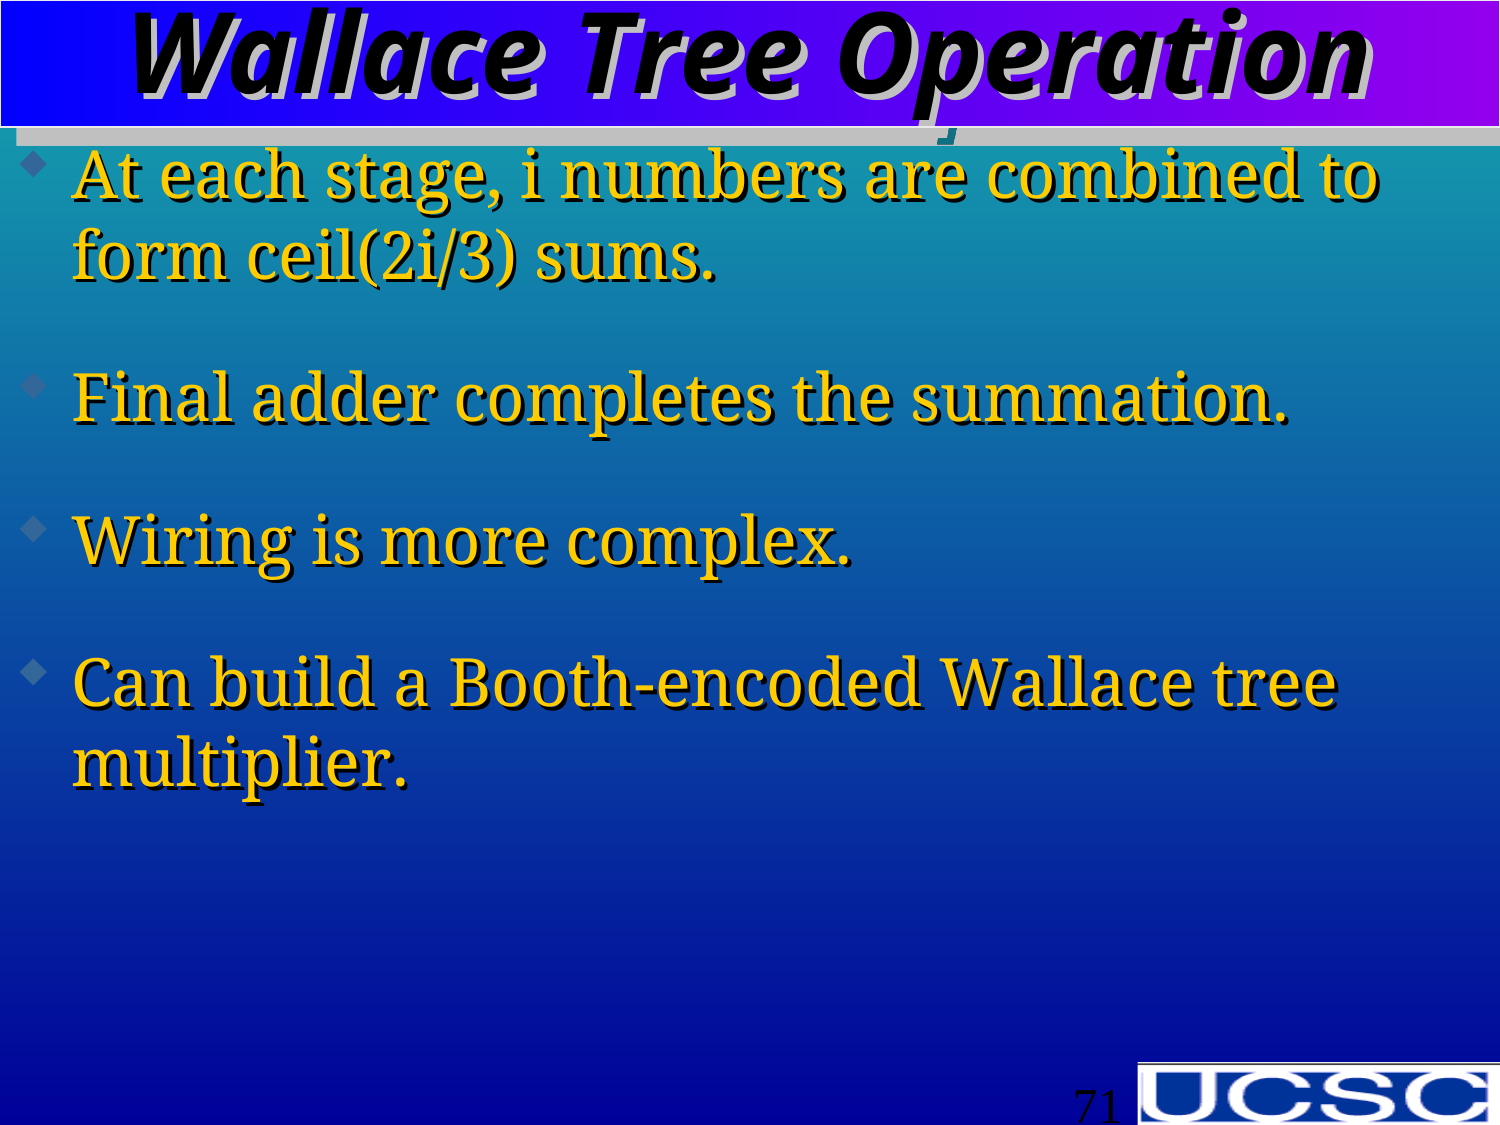

# Wallace Tree Operation
At each stage, i numbers are combined to form ceil(2i/3) sums.
Final adder completes the summation.
Wiring is more complex.
Can build a Booth-encoded Wallace tree multiplier.
71